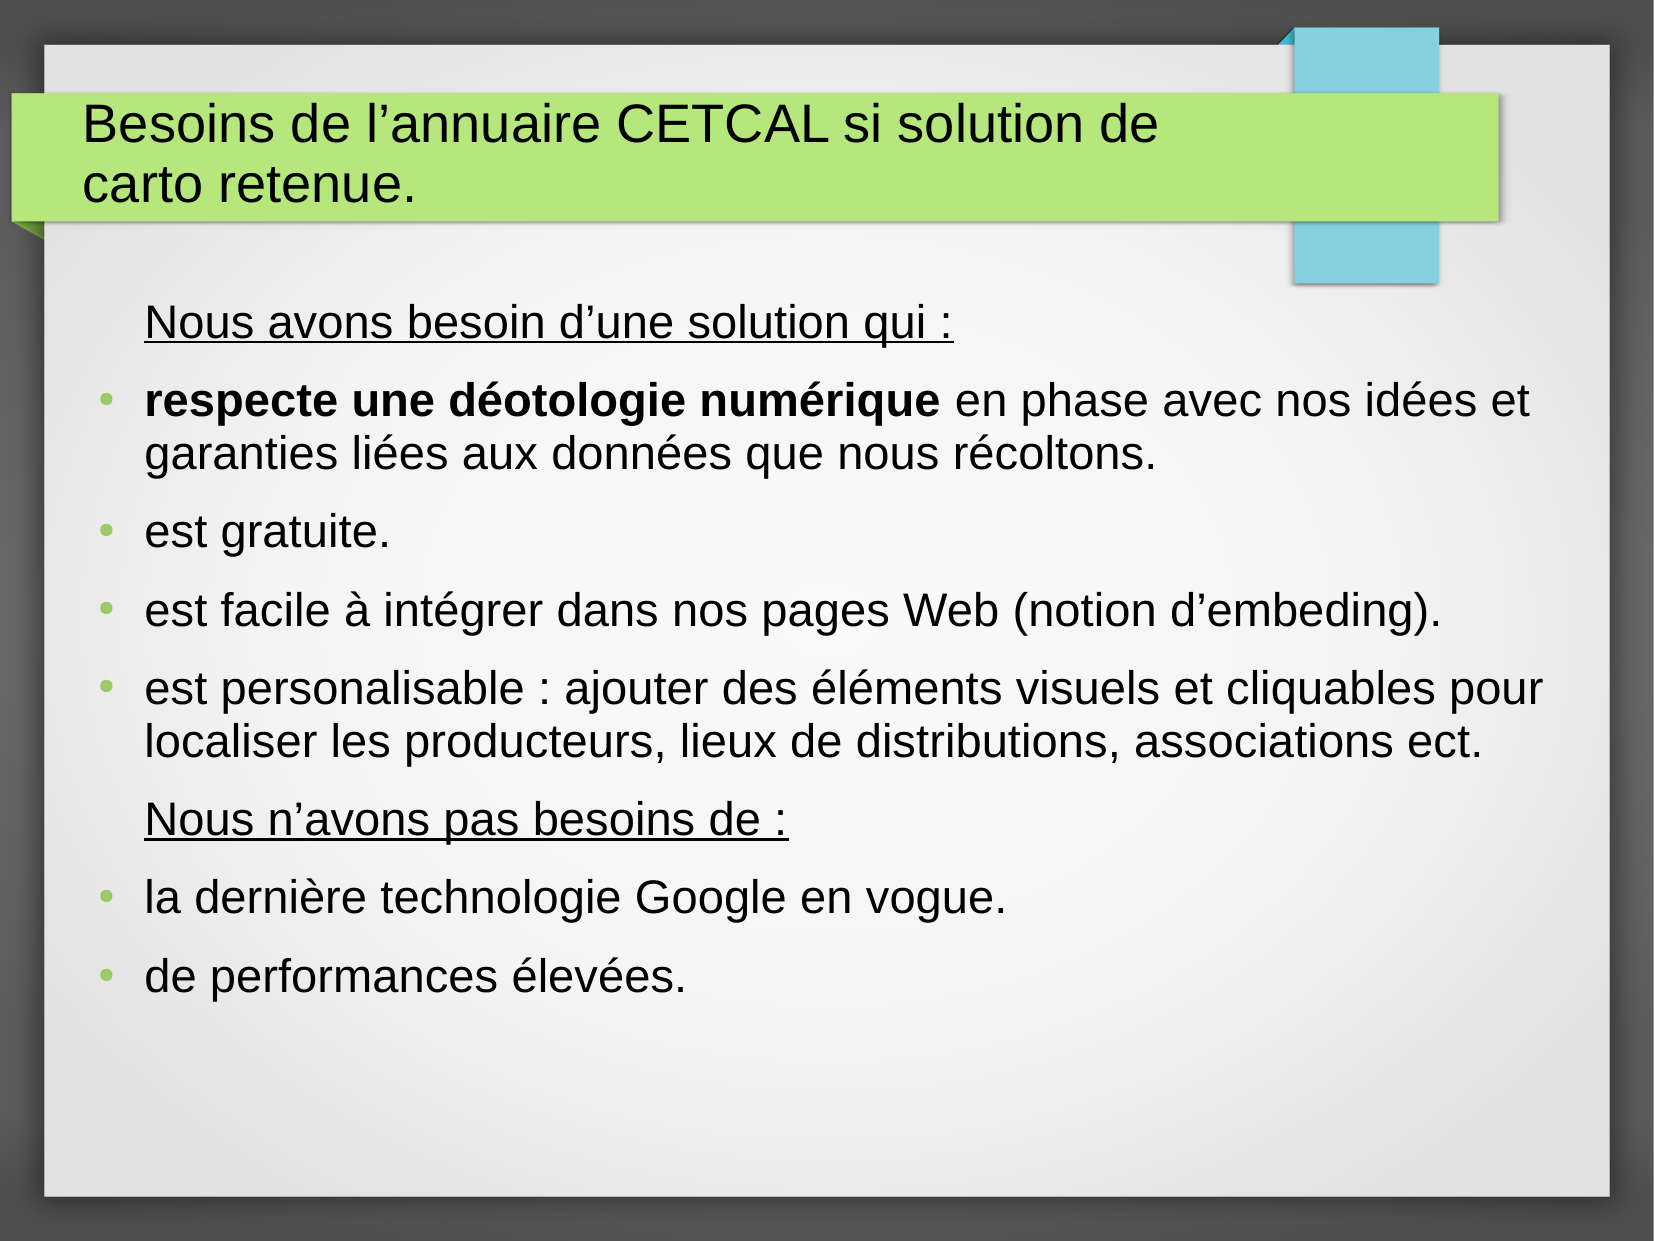

# Besoins de l’annuaire CETCAL si solution de carto retenue.
Nous avons besoin d’une solution qui :
respecte une déotologie numérique en phase avec nos idées et garanties liées aux données que nous récoltons.
est gratuite.
est facile à intégrer dans nos pages Web (notion d’embeding).
est personalisable : ajouter des éléments visuels et cliquables pour localiser les producteurs, lieux de distributions, associations ect.
Nous n’avons pas besoins de :
la dernière technologie Google en vogue.
de performances élevées.